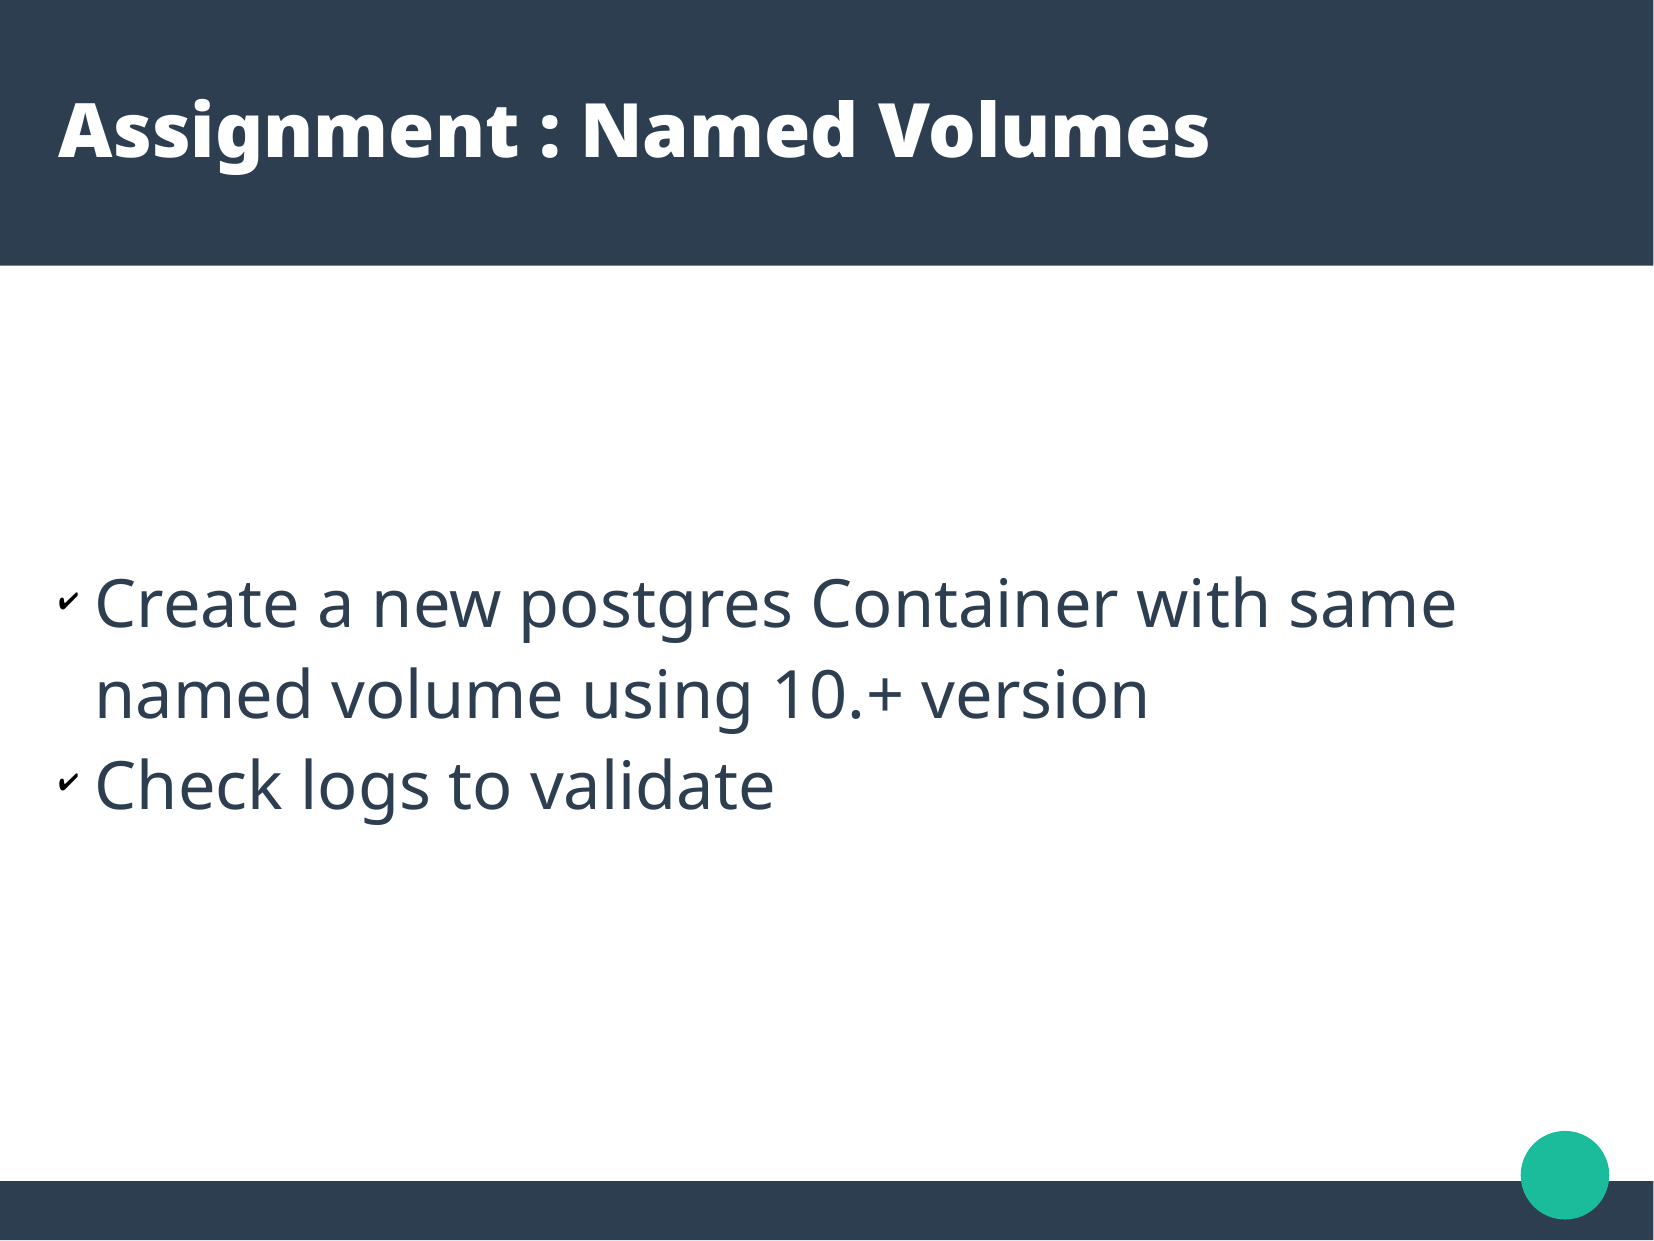

# Assignment : Named Volumes
Create a new postgres Container with same named volume using 10.+ version
Check logs to validate